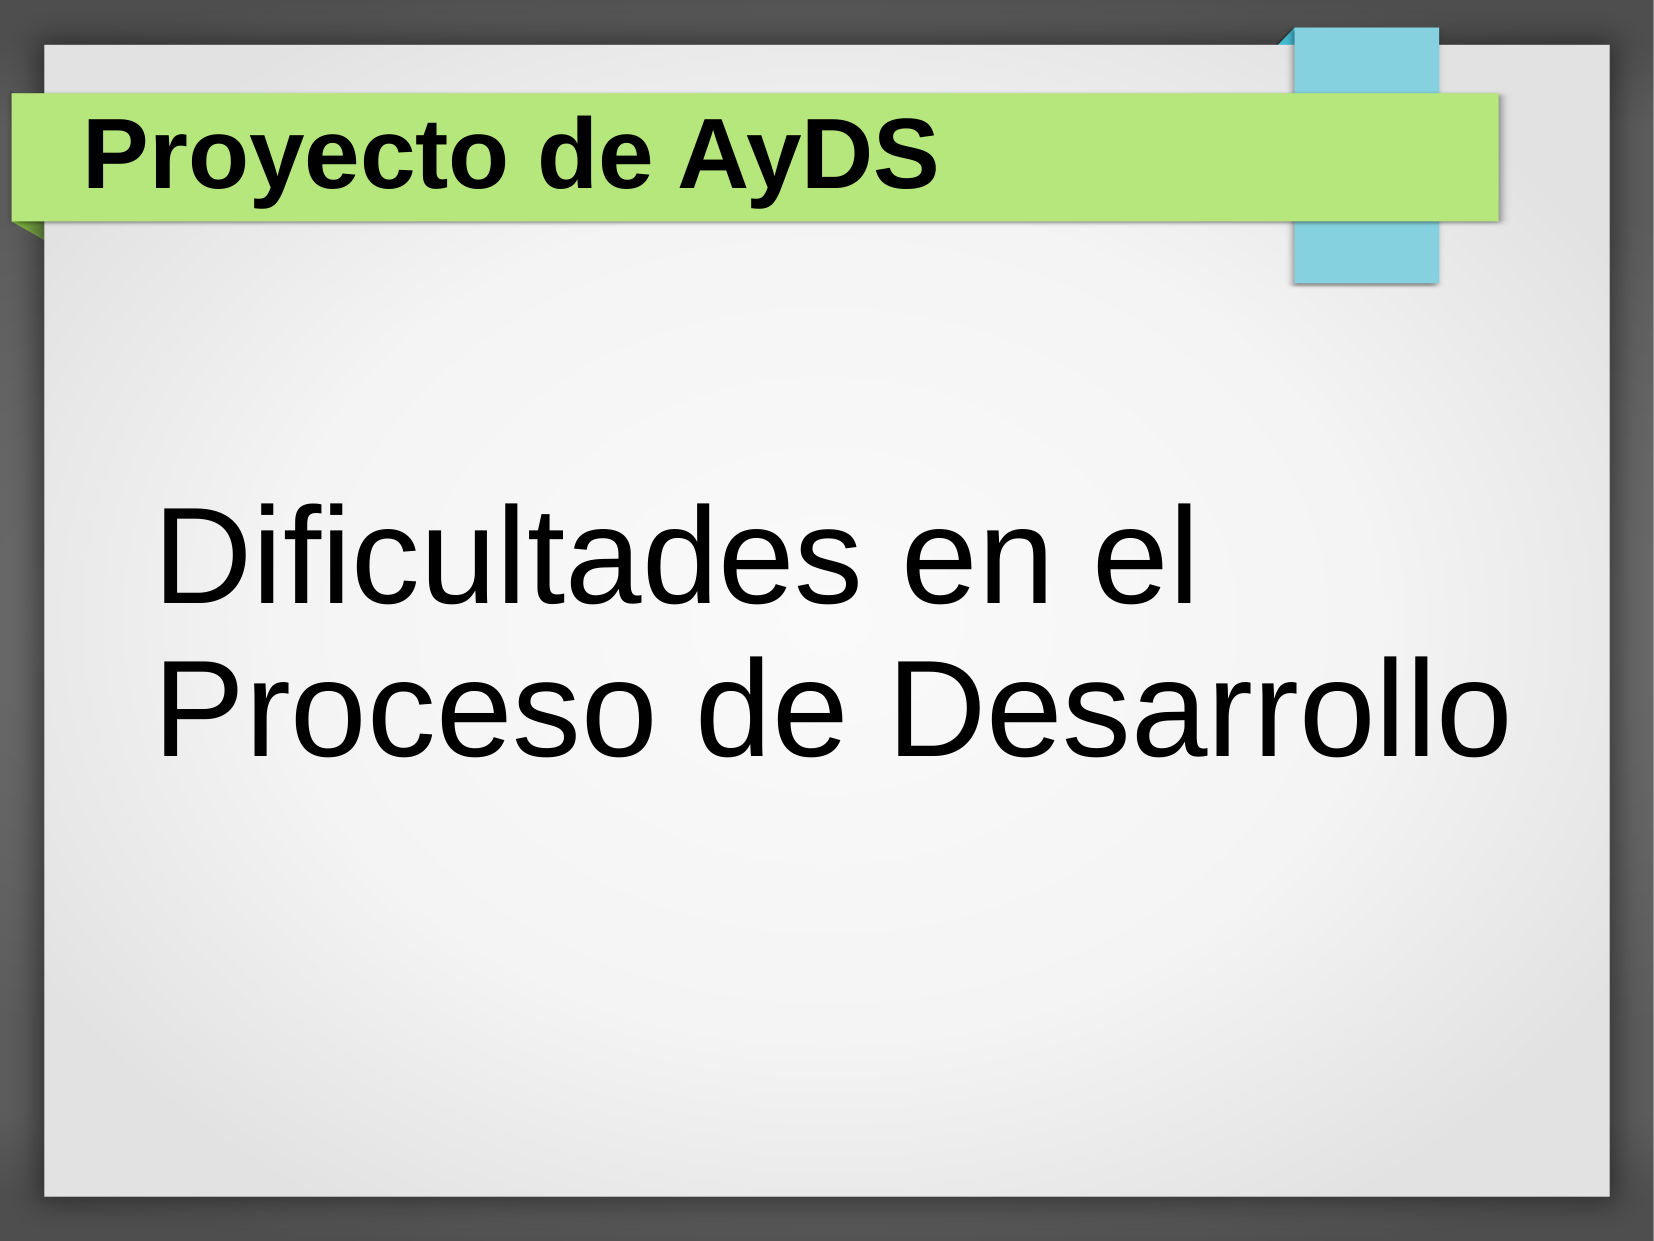

# Proyecto de AyDS
Dificultades en el Proceso de Desarrollo